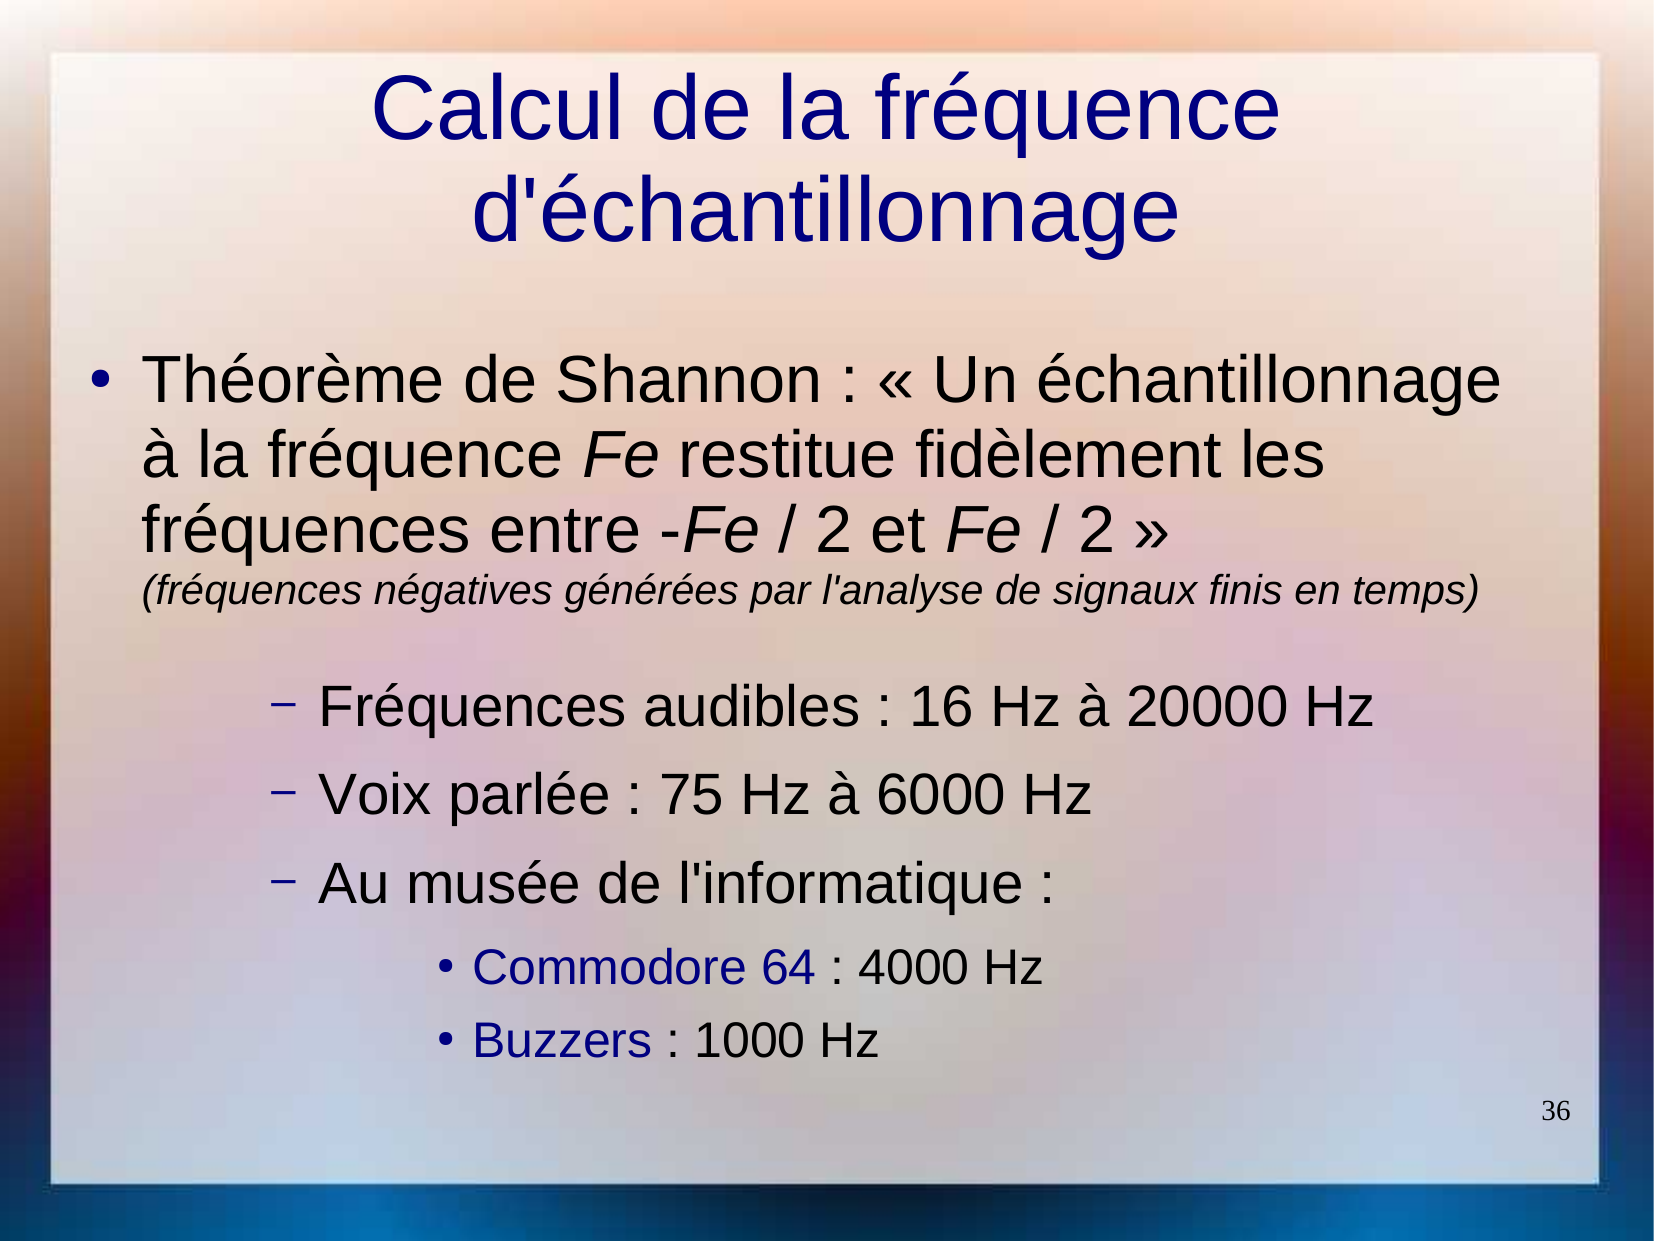

# Calcul de la fréquence d'échantillonnage
Théorème de Shannon : « Un échantillonnage à la fréquence Fe restitue fidèlement les fréquences entre -Fe / 2 et Fe / 2 »
(fréquences négatives générées par l'analyse de signaux finis en temps)
Fréquences audibles : 16 Hz à 20000 Hz
Voix parlée : 75 Hz à 6000 Hz
Au musée de l'informatique :
Commodore 64 : 4000 Hz
Buzzers : 1000 Hz
36